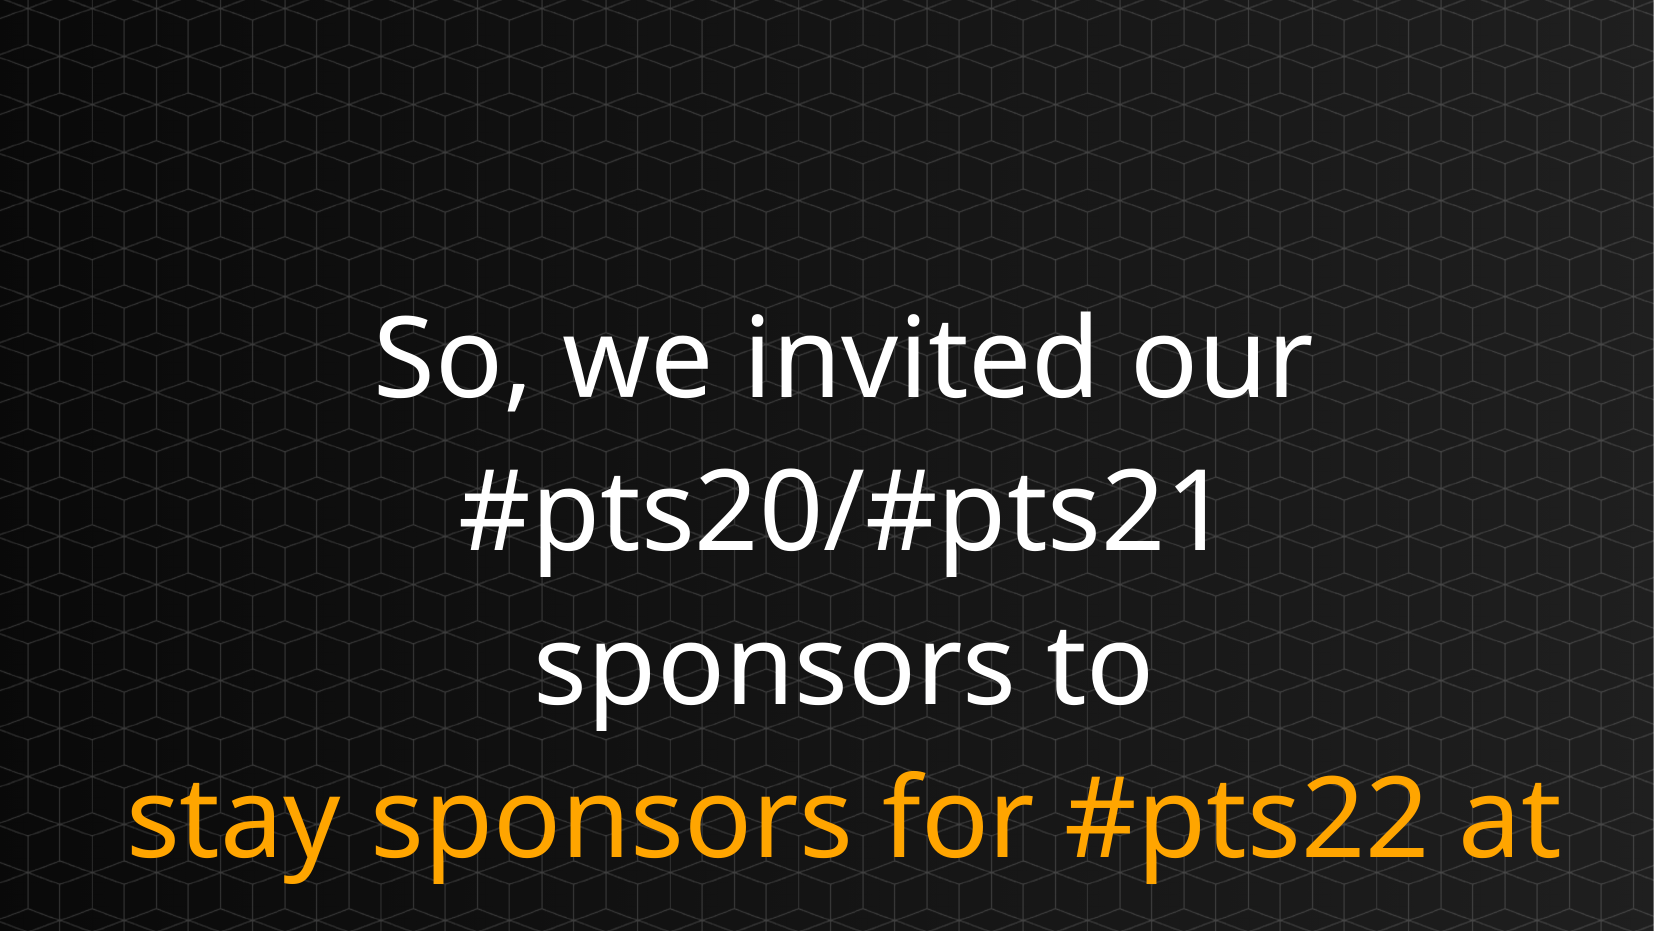

So, we invited our #pts20/#pts21
sponsors to
stay sponsors for #pts22 at no cost